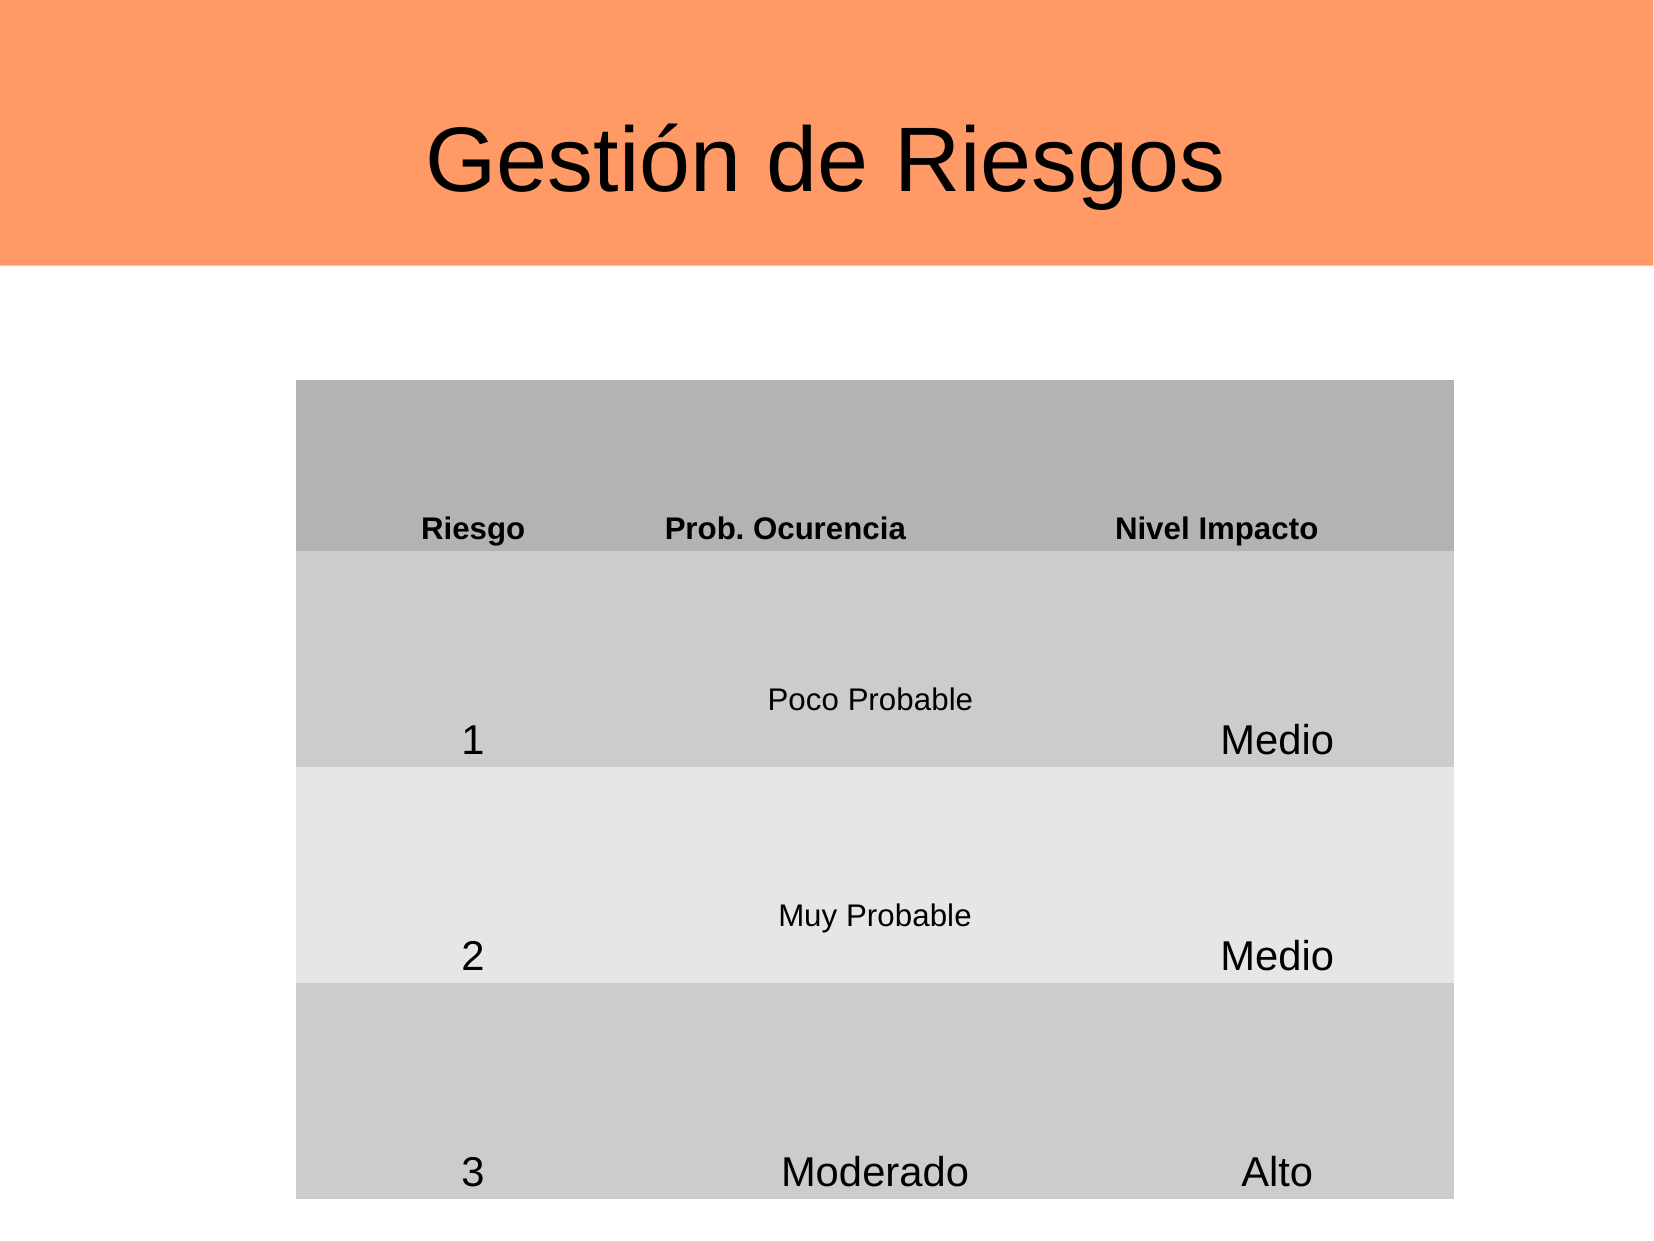

Gestión de Riesgos
| Riesgo | Prob. Ocurencia | Nivel Impacto |
| --- | --- | --- |
| 1 | Poco Probable | Medio |
| 2 | Muy Probable | Medio |
| 3 | Moderado | Alto |